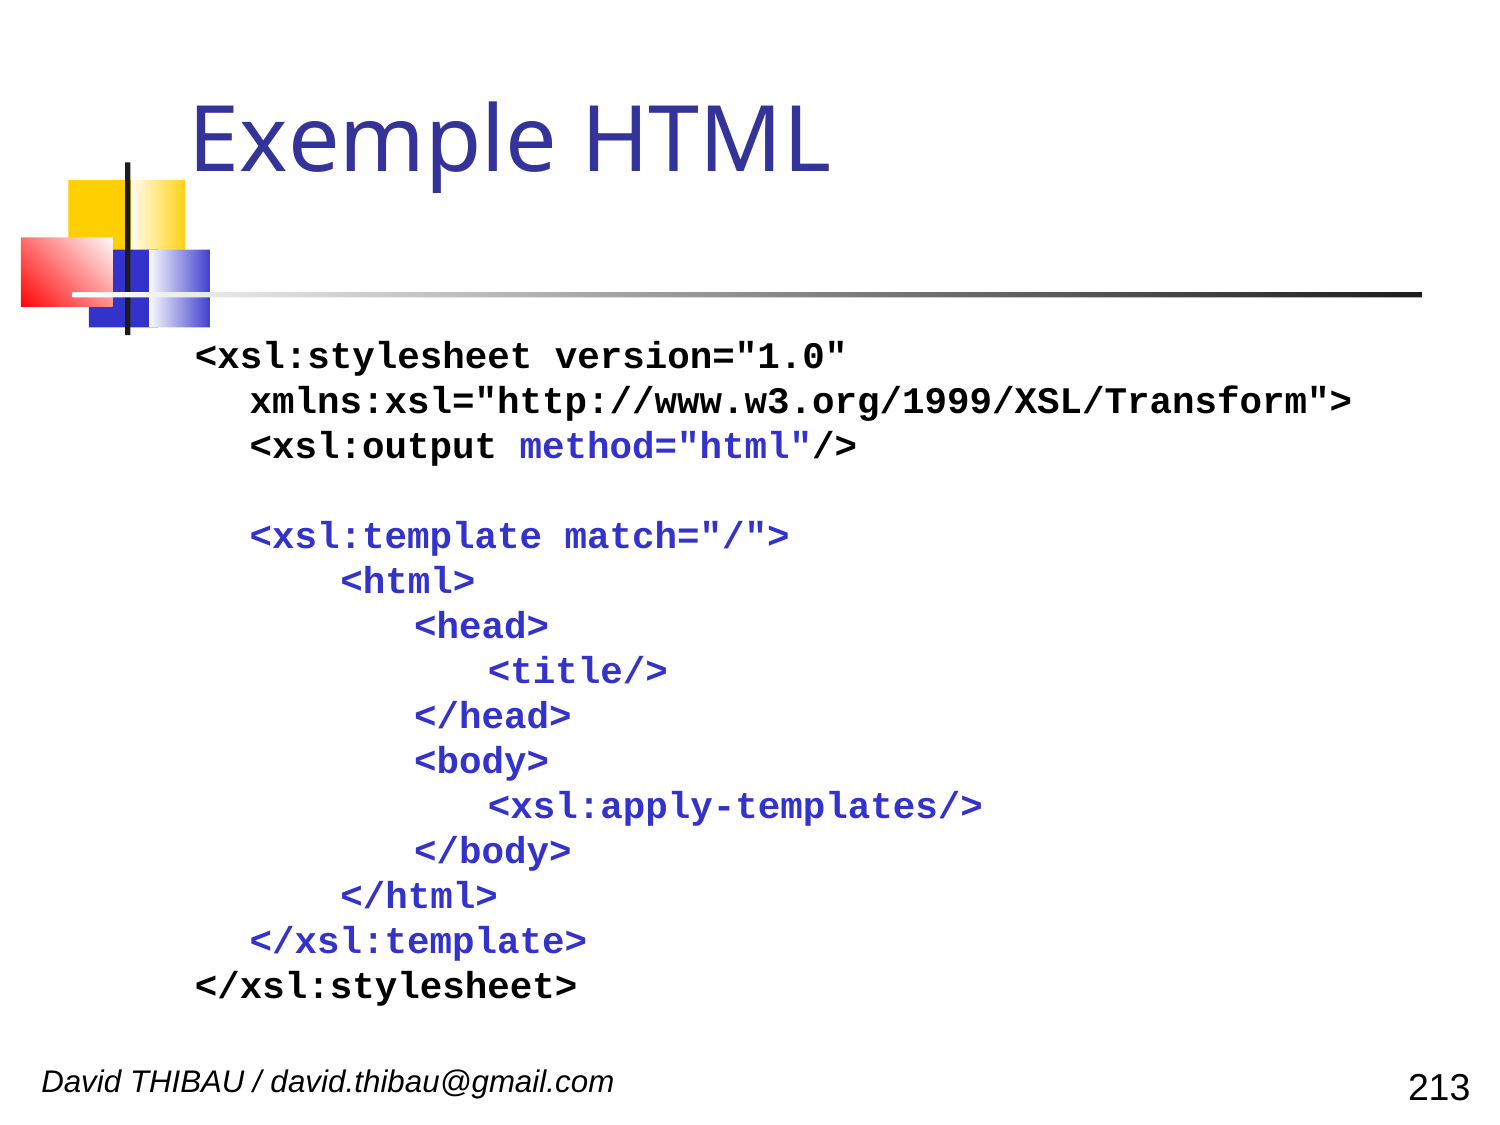

# Exemple HTML
<xsl:stylesheet version="1.0" xmlns:xsl="http://www.w3.org/1999/XSL/Transform">
	<xsl:output method="html"/>
	<xsl:template match="/">
			<html>
				<head>
					<title/>
				</head>
				<body>
					<xsl:apply-templates/>
				</body>
			</html>
	</xsl:template>
</xsl:stylesheet>